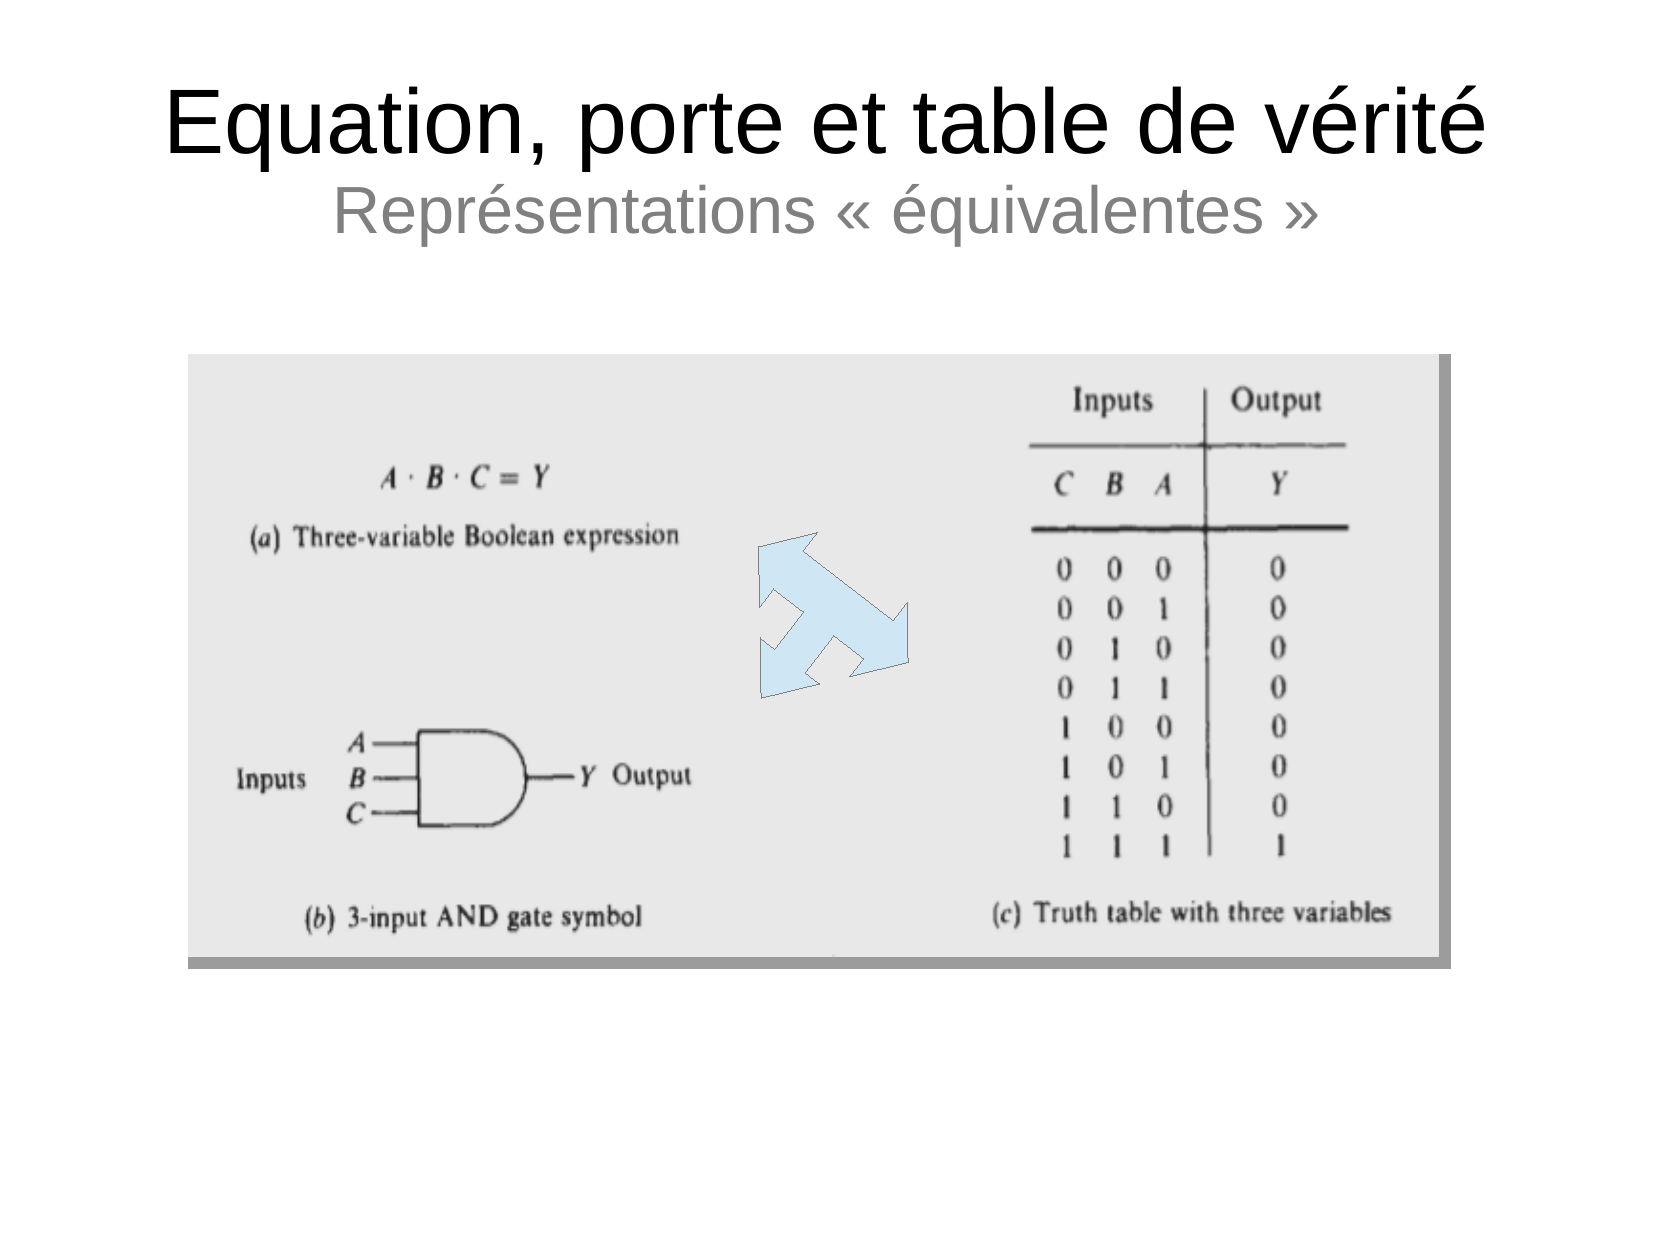

# Equation, porte et table de vérité Représentations « équivalentes »